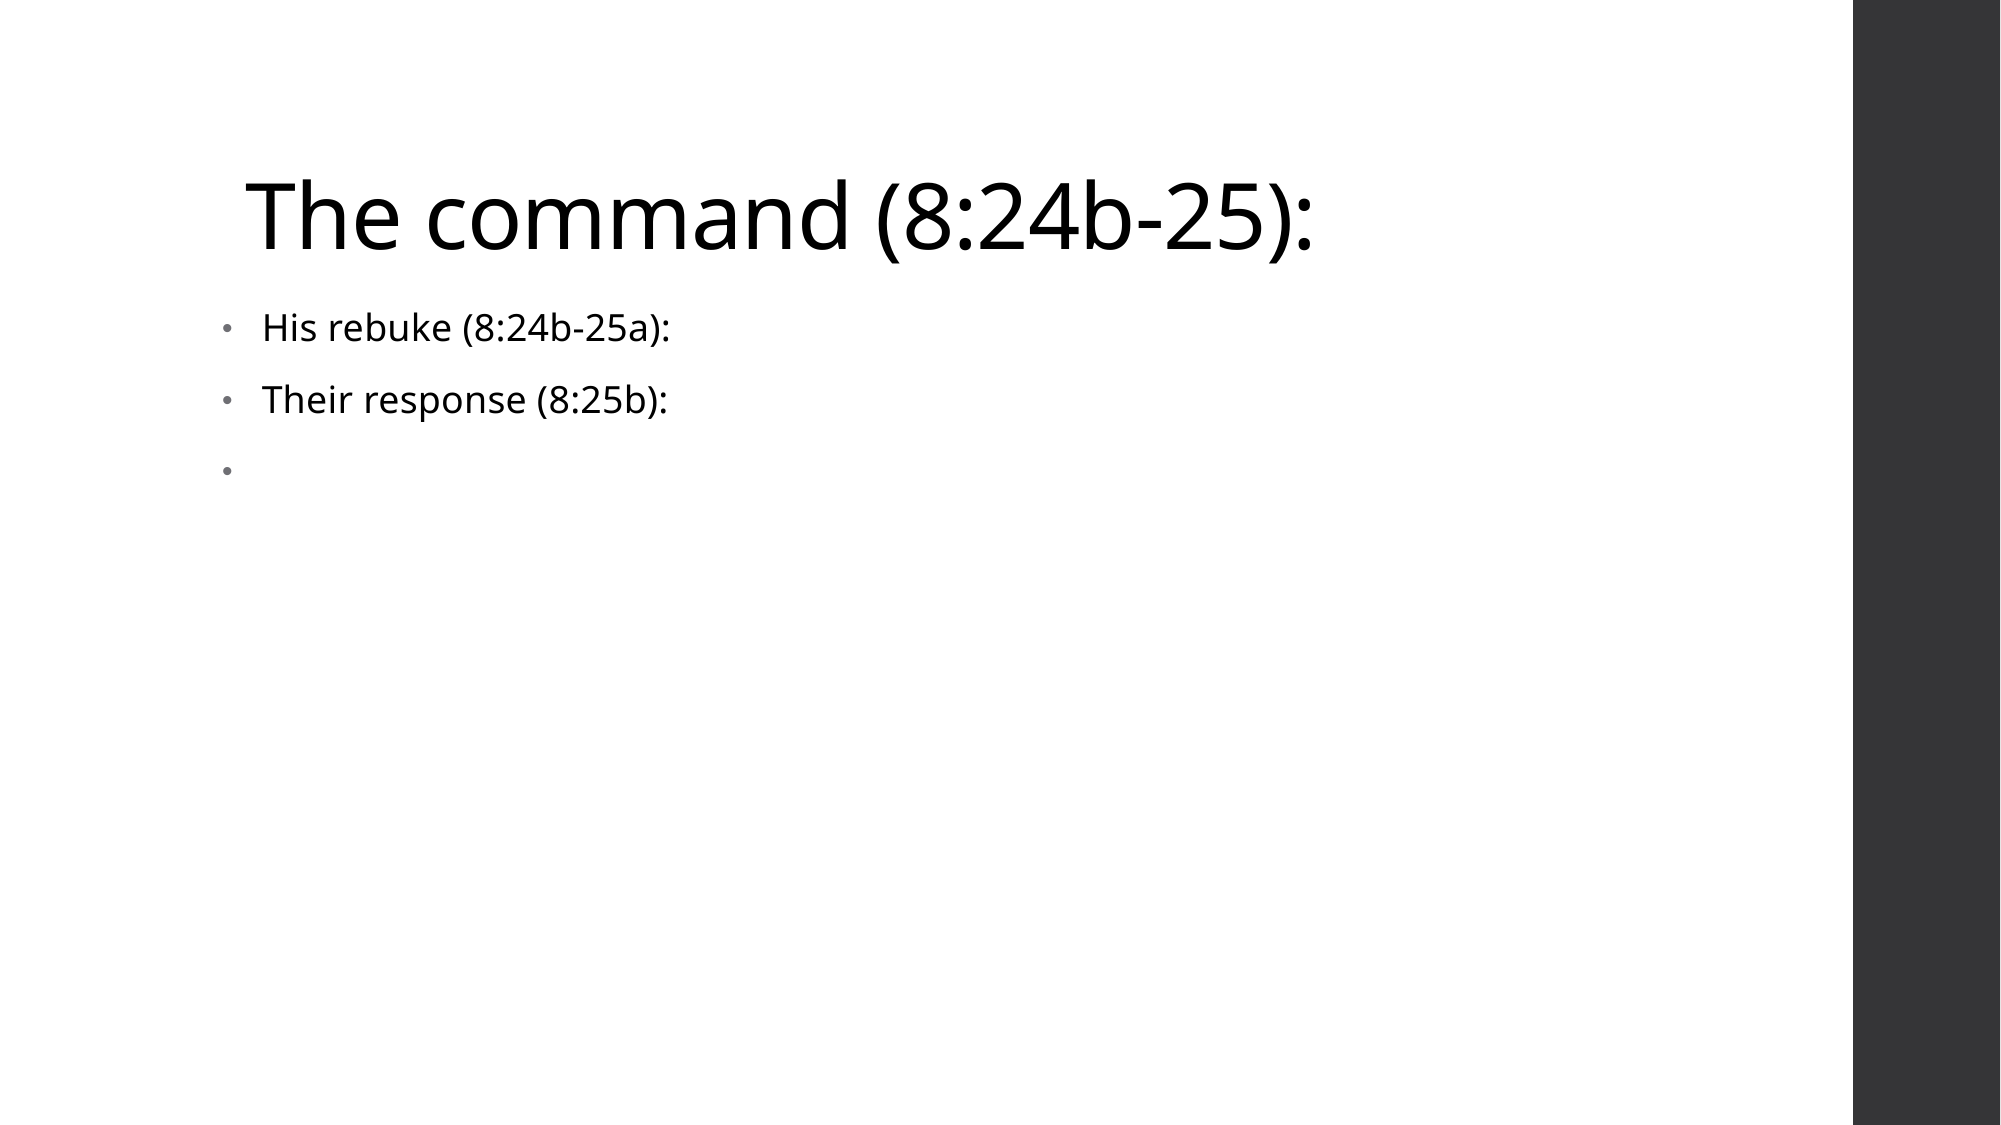

# The command (8:24b-25):
 His rebuke (8:24b-25a):
 Their response (8:25b):